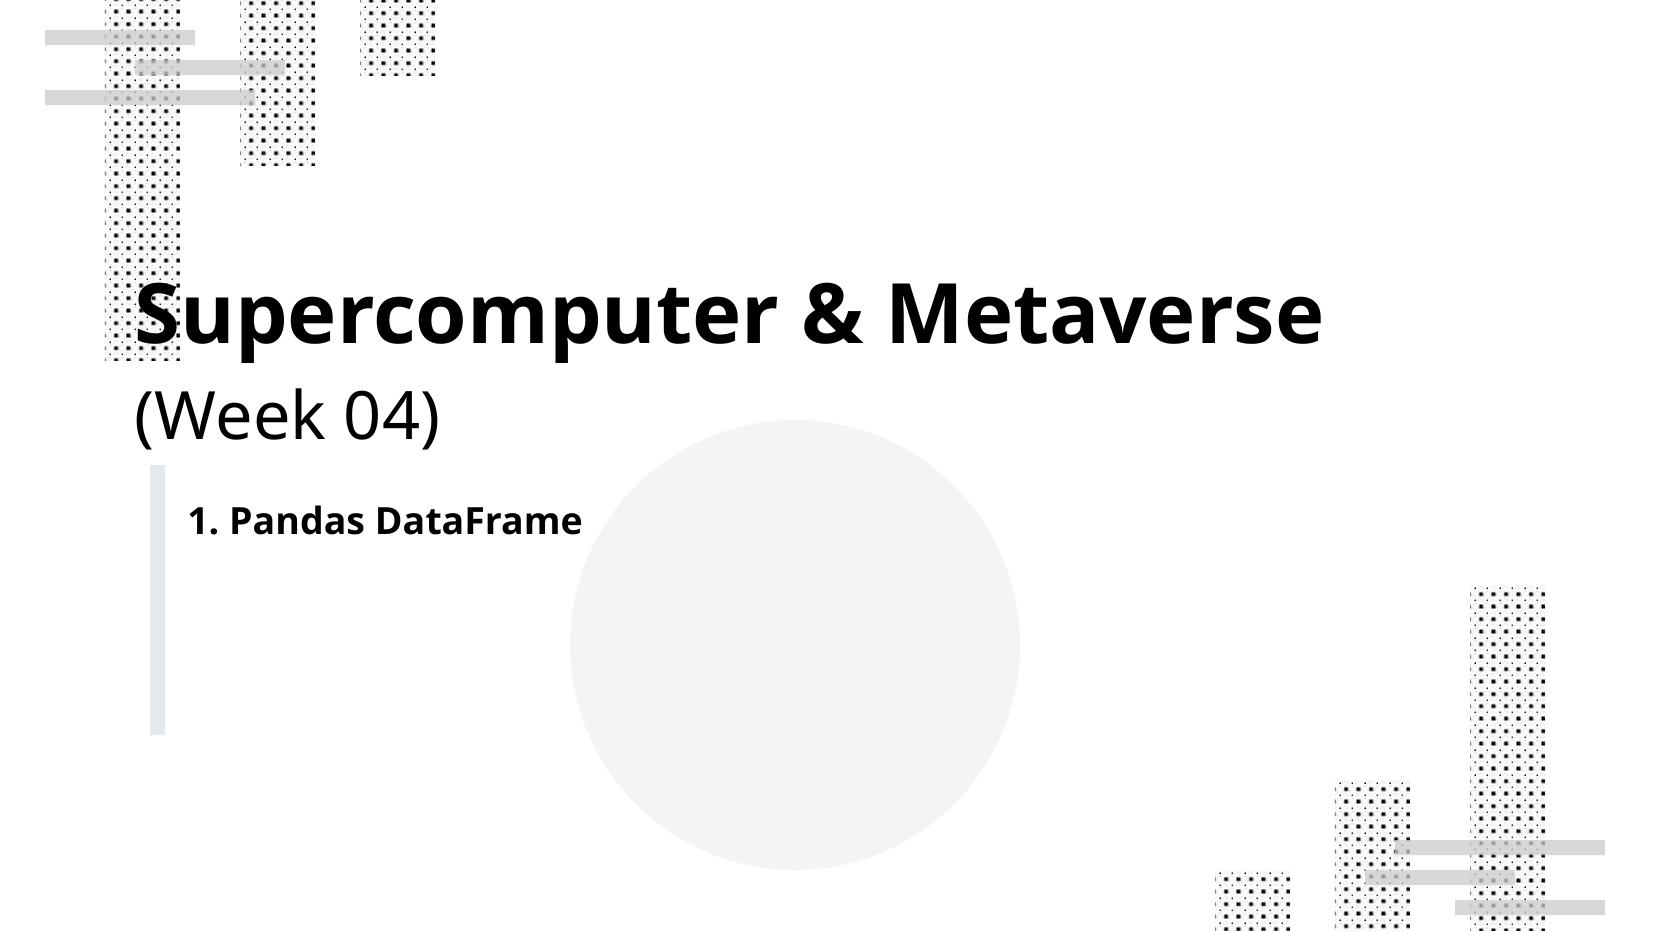

Supercomputer & Metaverse
(Week 04)
1. Pandas DataFrame